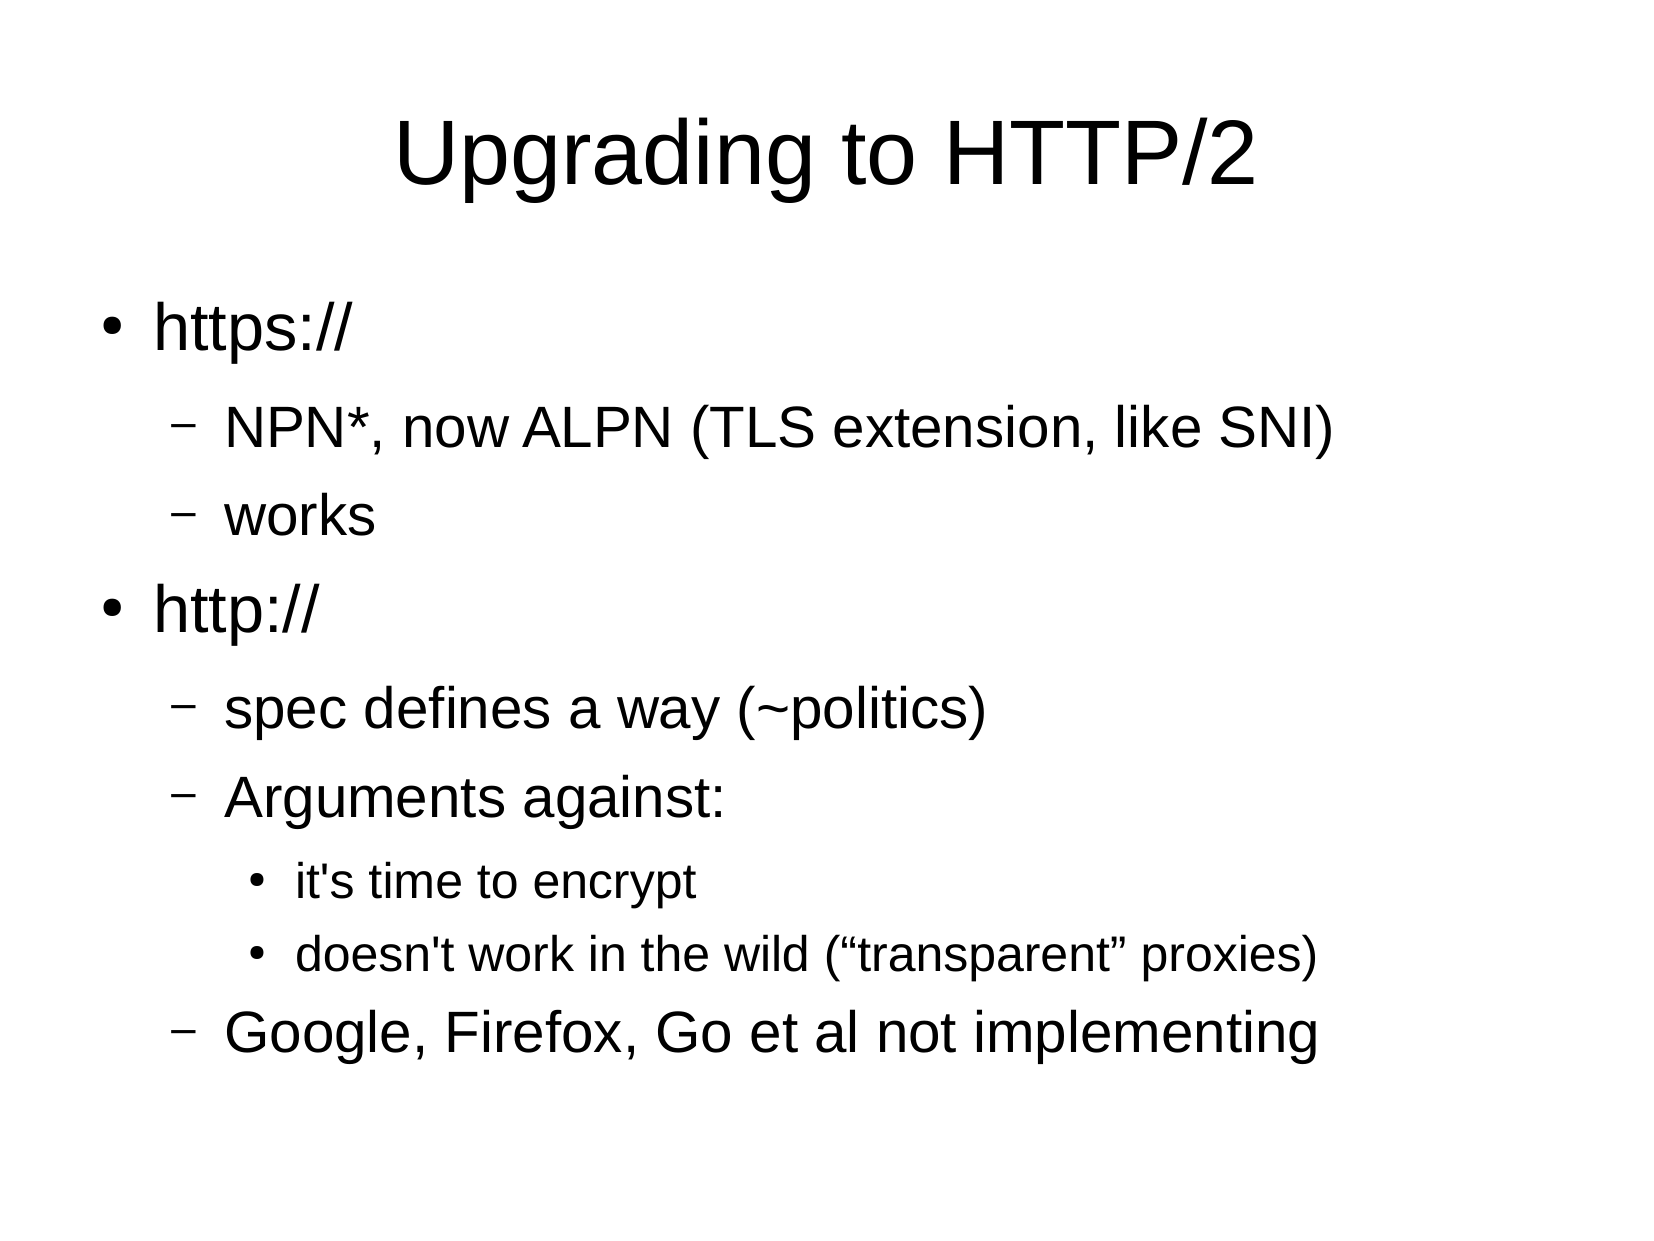

# Upgrading to HTTP/2
https://
NPN*, now ALPN (TLS extension, like SNI)
works
http://
spec defines a way (~politics)
Arguments against:
it's time to encrypt
doesn't work in the wild (“transparent” proxies)
Google, Firefox, Go et al not implementing